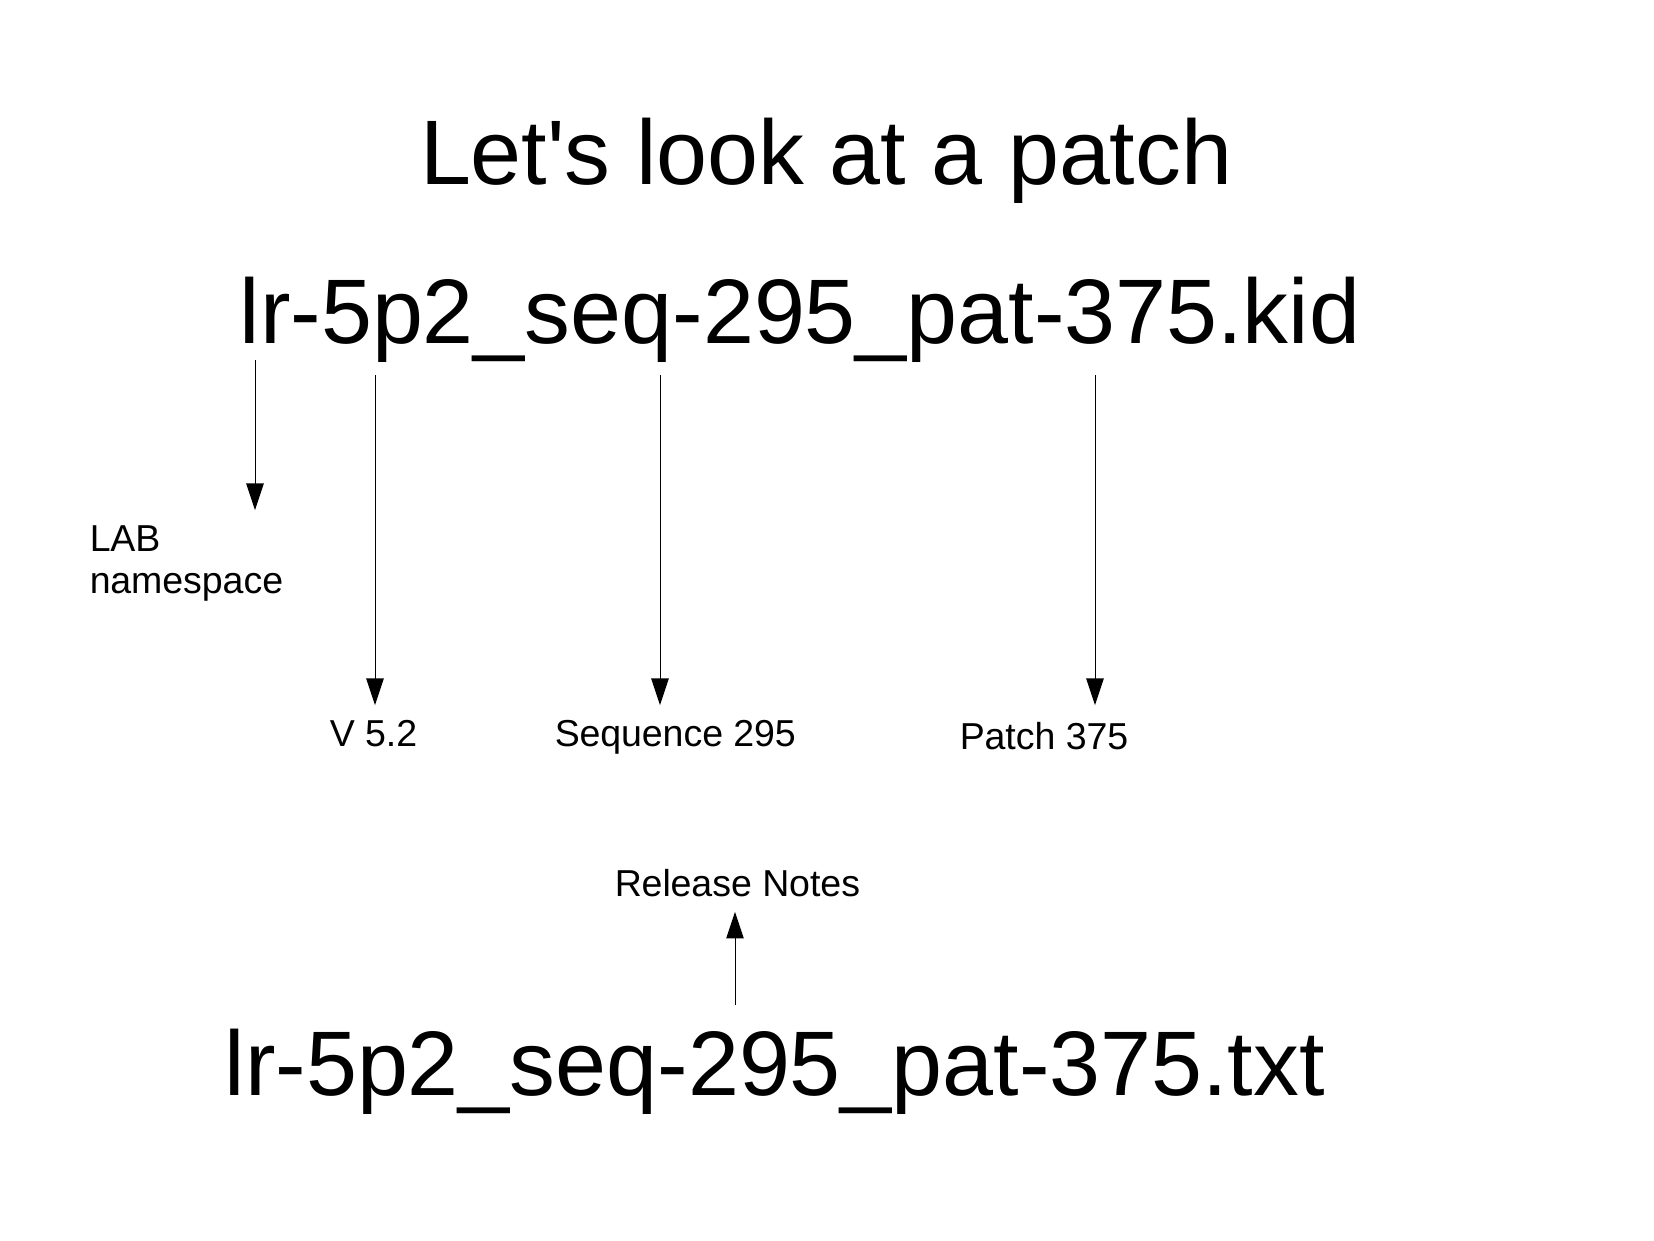

# Let's look at a patch
lr-5p2_seq-295_pat-375.kid
LAB namespace
V 5.2
Sequence 295
Patch 375
Release Notes
lr-5p2_seq-295_pat-375.txt